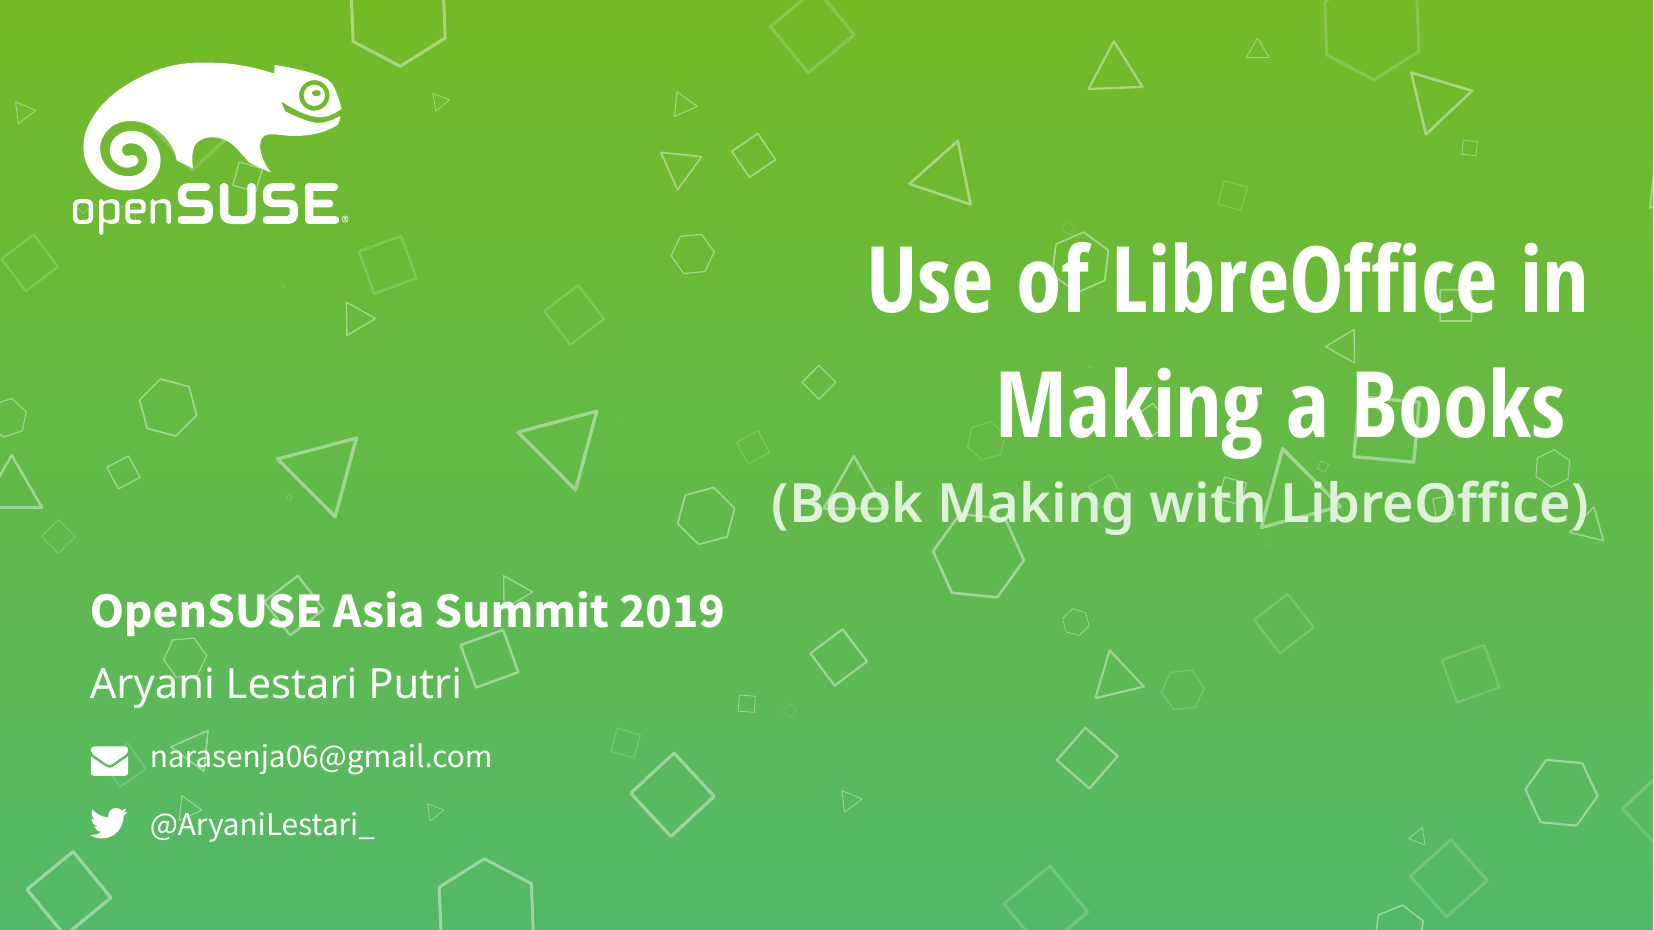

# Use of LibreOffice in Making a Books
(Book Making with LibreOffice)
OpenSUSE Asia Summit 2019
Aryani Lestari Putri
narasenja06@gmail.com
@AryaniLestari_